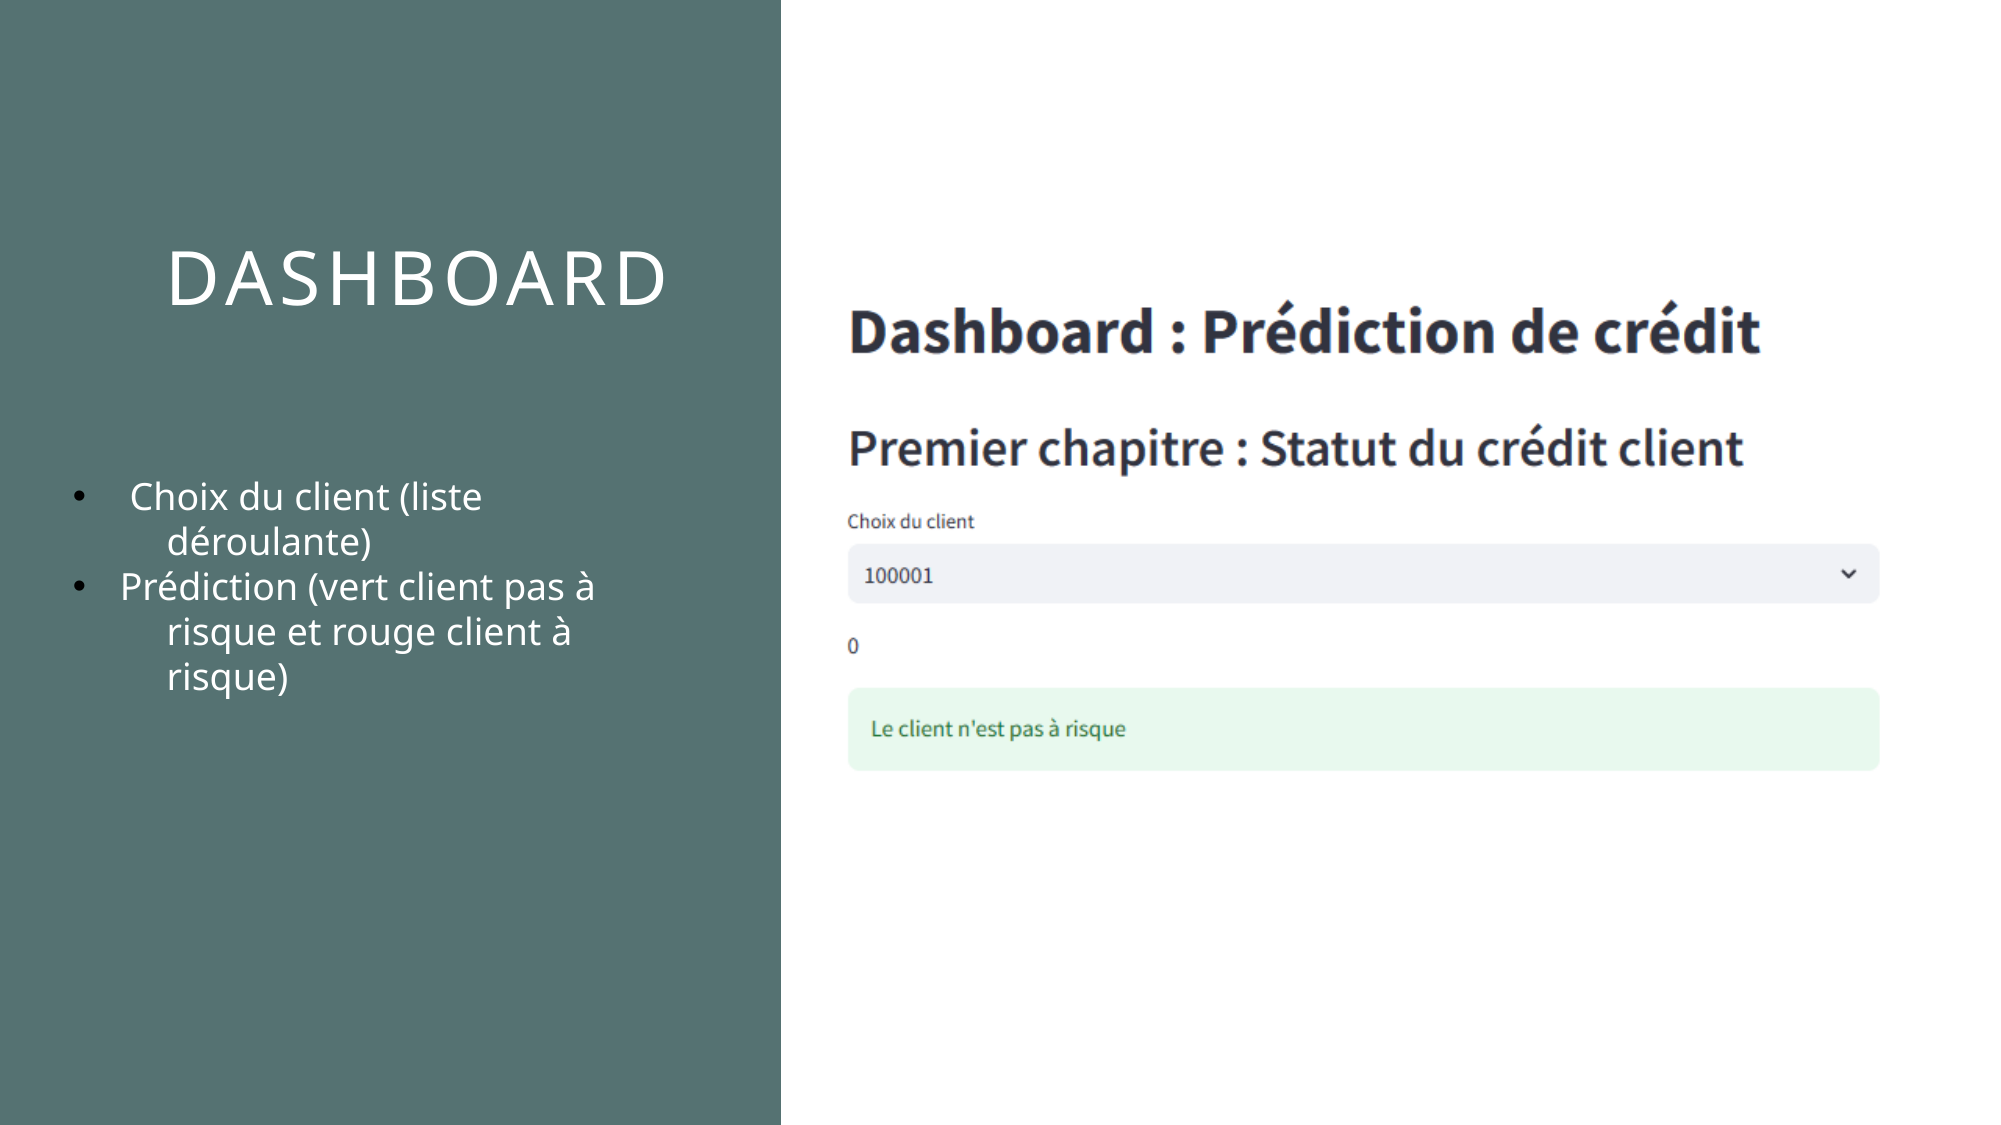

# Dashboard
 Choix du client (liste déroulante)
Prédiction (vert client pas à risque et rouge client à risque)